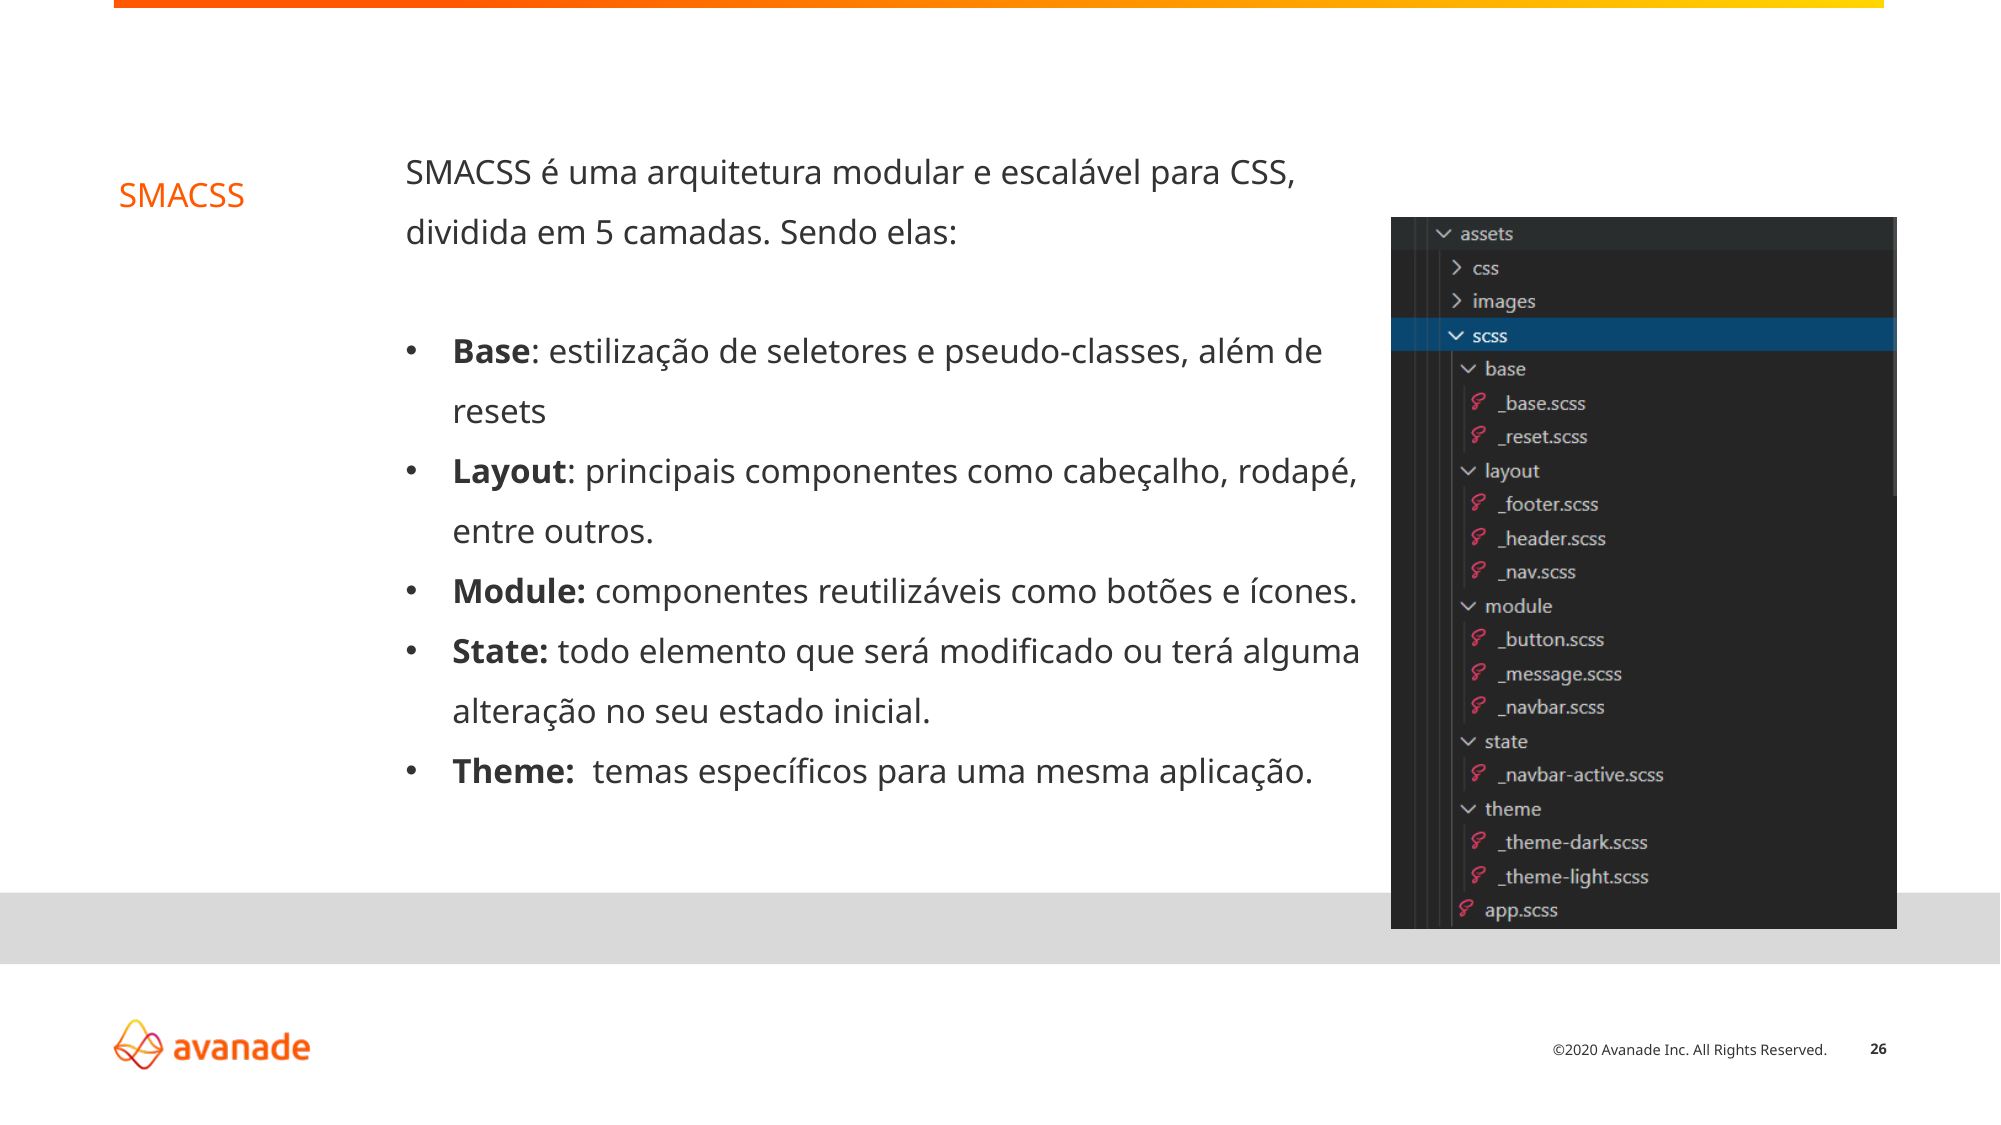

SMACSS é uma arquitetura modular e escalável para CSS, dividida em 5 camadas. Sendo elas:
Base: estilização de seletores e pseudo-classes, além de resets
Layout: principais componentes como cabeçalho, rodapé, entre outros.
Module: componentes reutilizáveis como botões e ícones.
State: todo elemento que será modificado ou terá alguma alteração no seu estado inicial.
Theme:  temas específicos para uma mesma aplicação.
SMACSS